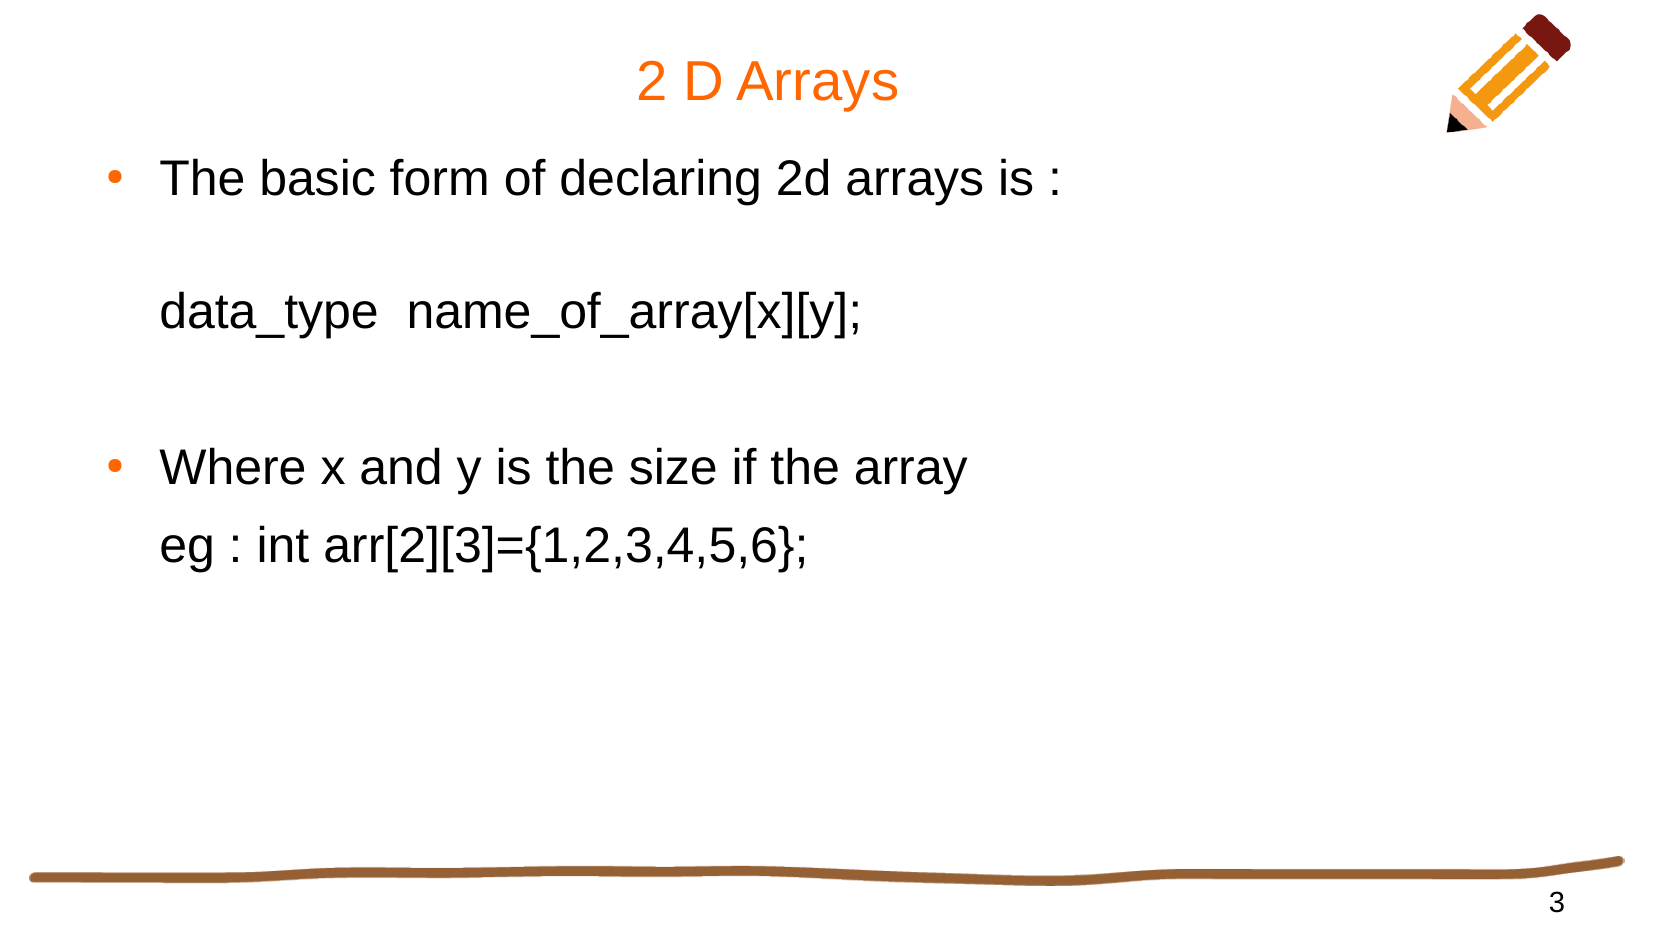

# 2 D Arrays
The basic form of declaring 2d arrays is :
data_type name_of_array[x][y];
Where x and y is the size if the array
eg : int arr[2][3]={1,2,3,4,5,6};
3